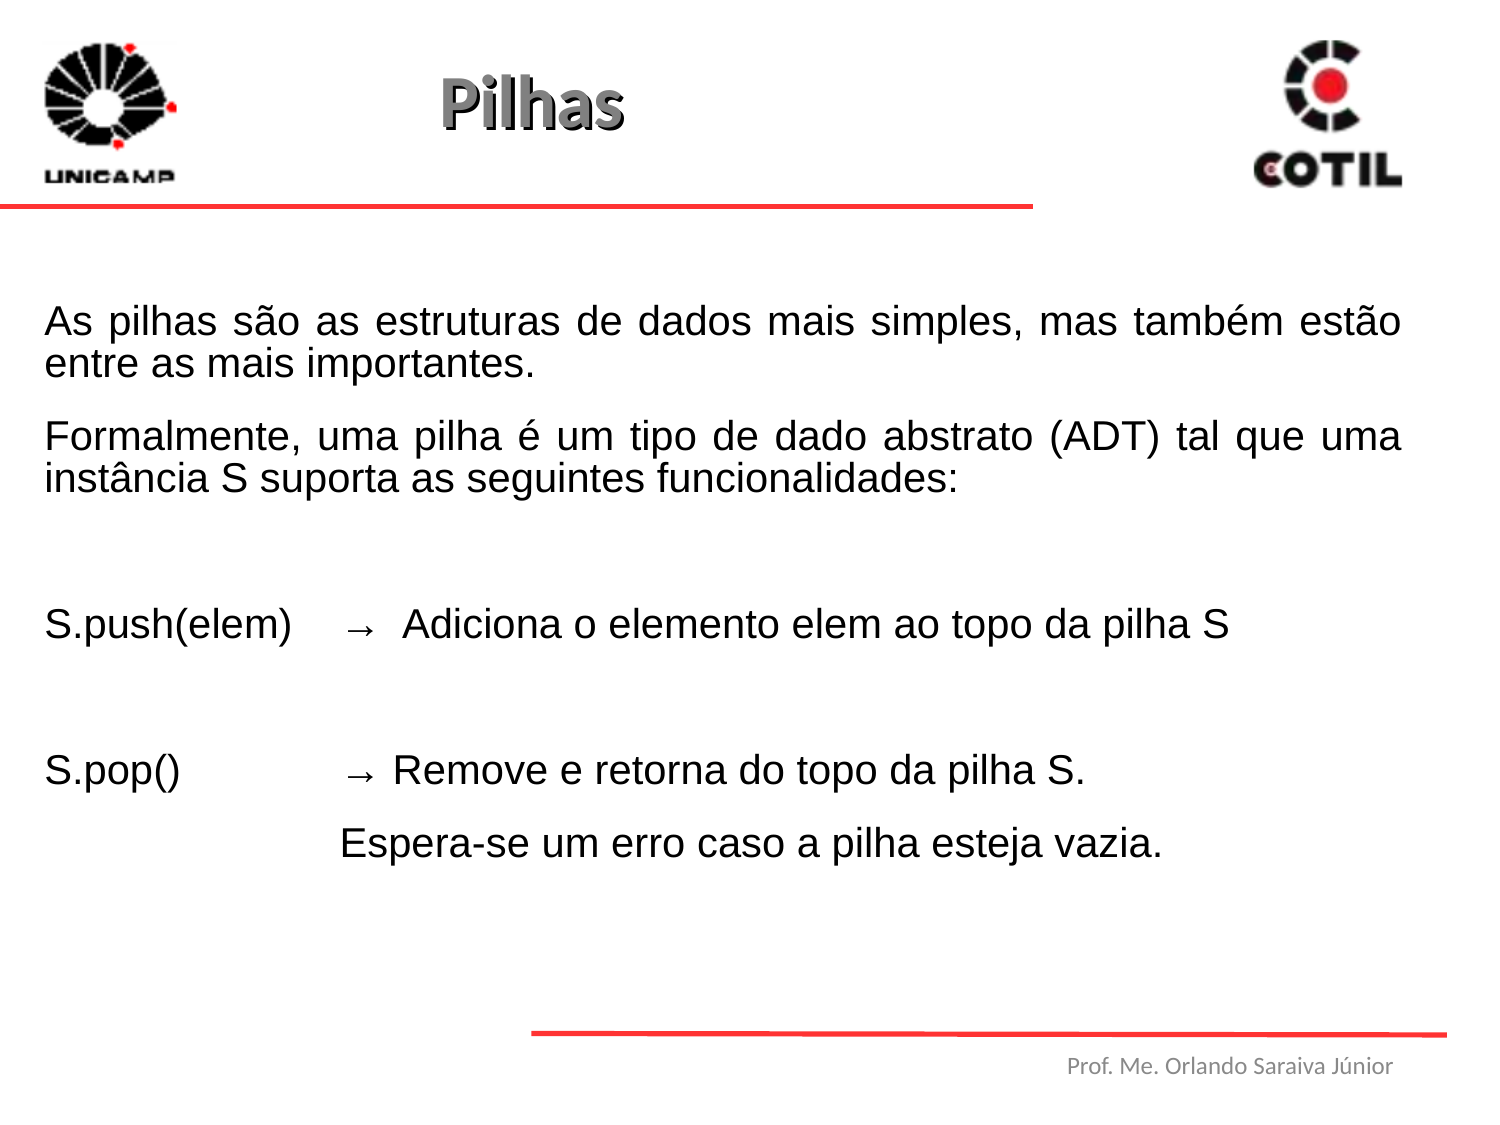

# Pilhas
As pilhas são as estruturas de dados mais simples, mas também estão entre as mais importantes.
Formalmente, uma pilha é um tipo de dado abstrato (ADT) tal que uma instância S suporta as seguintes funcionalidades:
S.push(elem)	→ Adiciona o elemento elem ao topo da pilha S
S.pop()			→ Remove e retorna do topo da pilha S.
				Espera-se um erro caso a pilha esteja vazia.